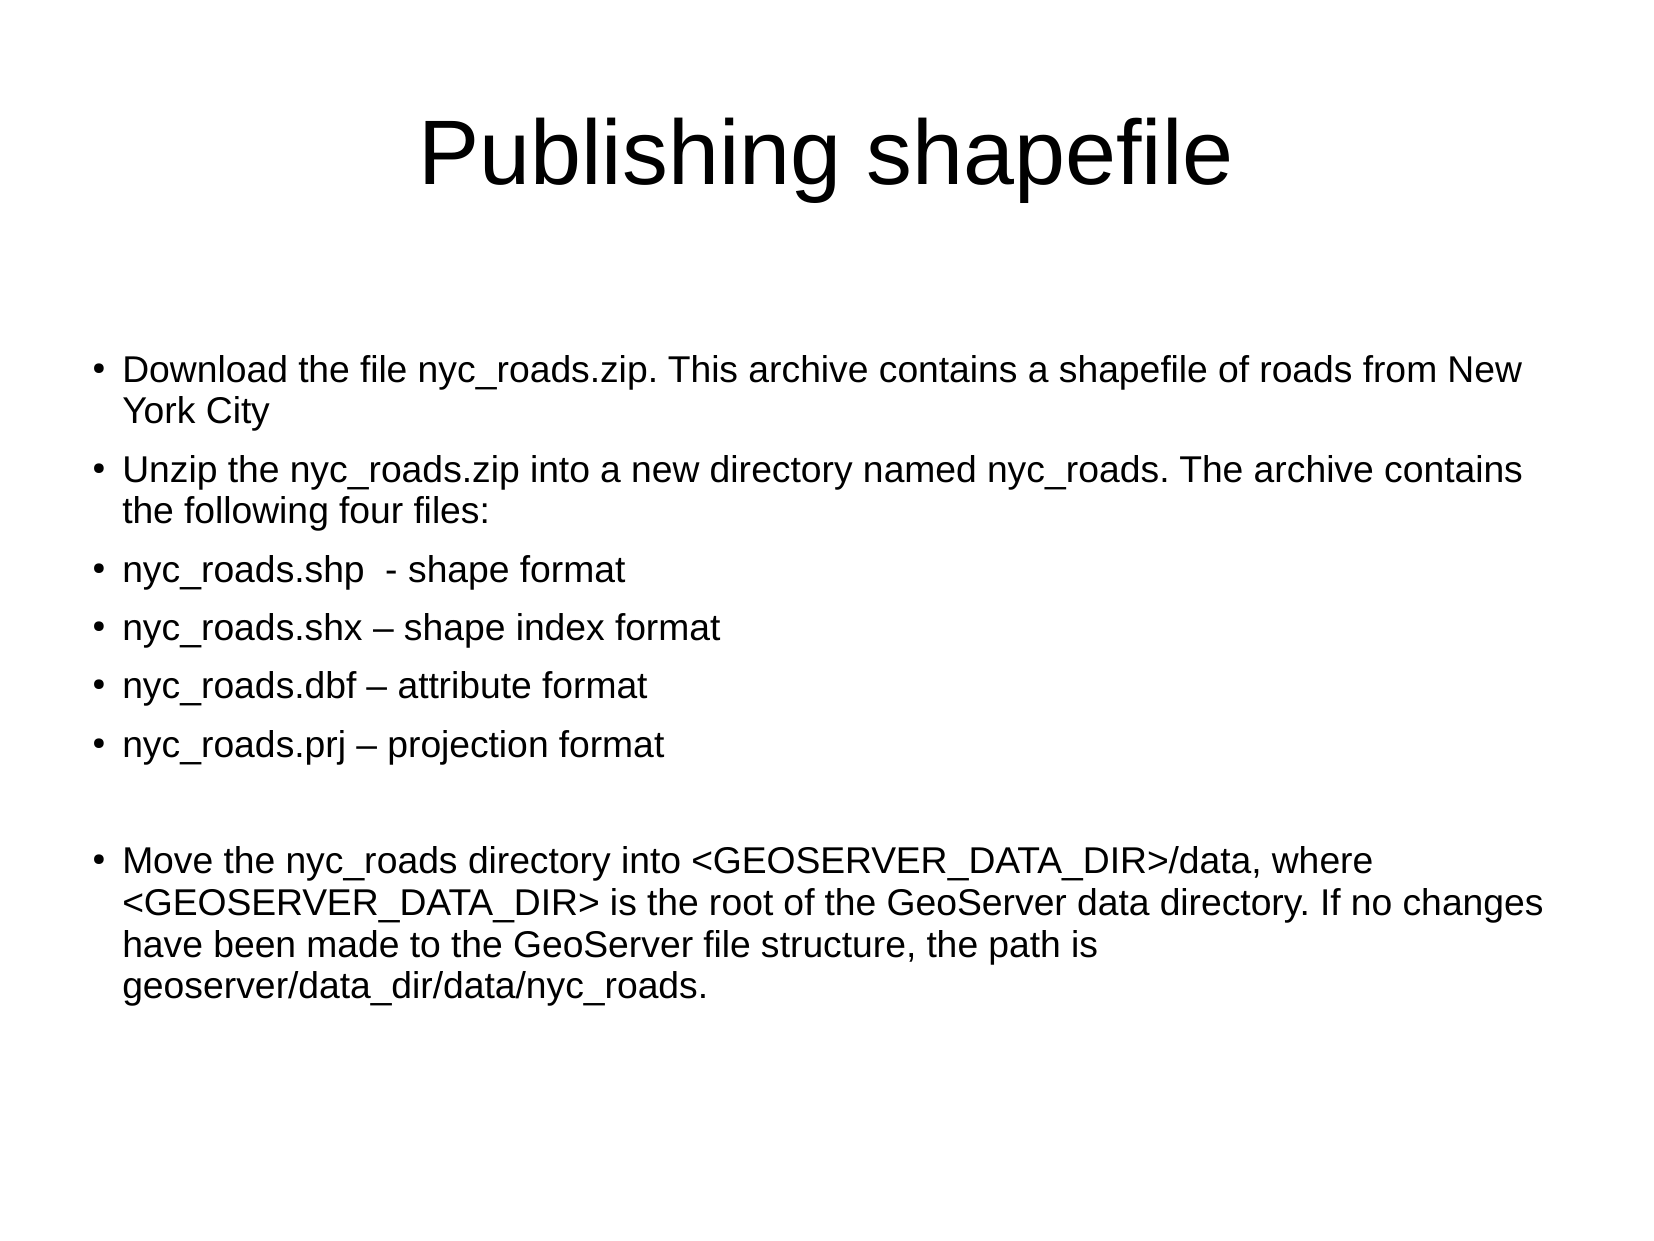

# Publishing shapefile
Download the file nyc_roads.zip. This archive contains a shapefile of roads from New York City
Unzip the nyc_roads.zip into a new directory named nyc_roads. The archive contains the following four files:
nyc_roads.shp - shape format
nyc_roads.shx – shape index format
nyc_roads.dbf – attribute format
nyc_roads.prj – projection format
Move the nyc_roads directory into <GEOSERVER_DATA_DIR>/data, where <GEOSERVER_DATA_DIR> is the root of the GeoServer data directory. If no changes have been made to the GeoServer file structure, the path is geoserver/data_dir/data/nyc_roads.